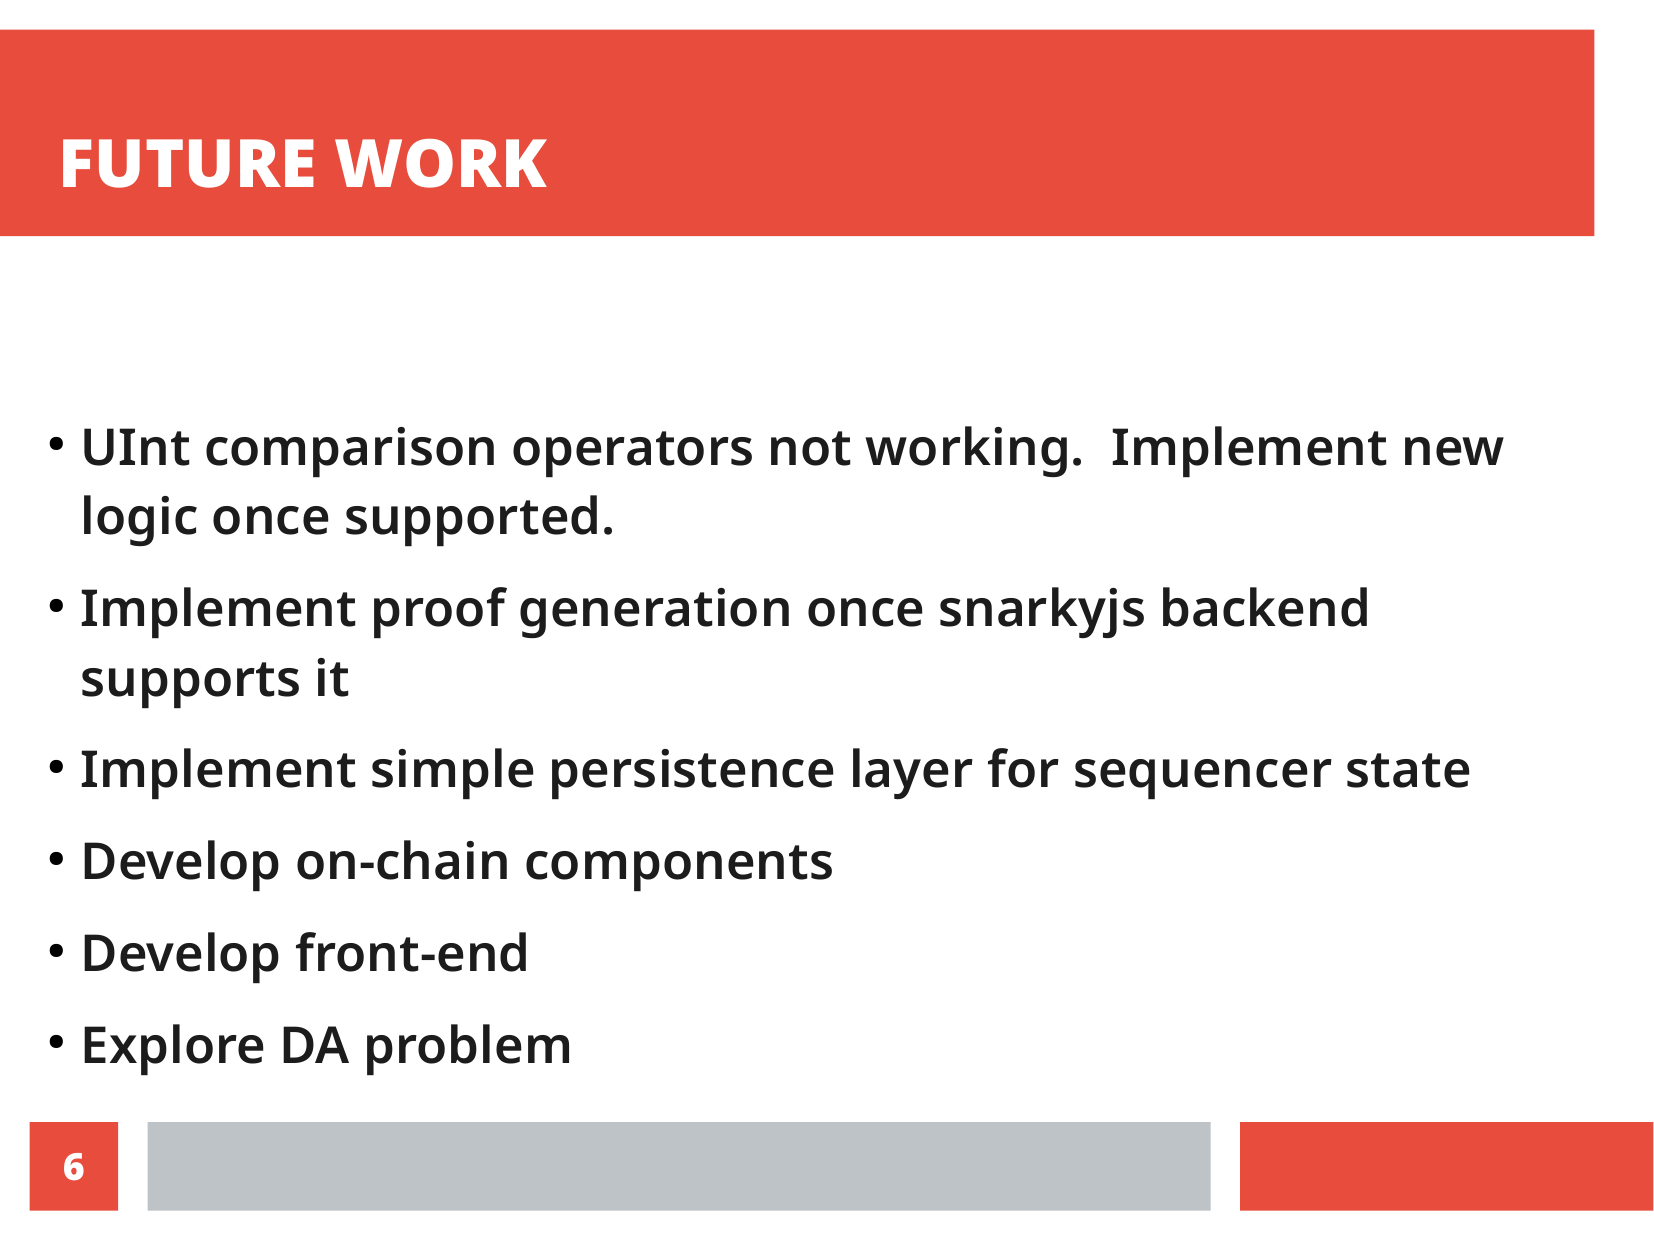

# FUTURE WORK
UInt comparison operators not working. Implement new logic once supported.
Implement proof generation once snarkyjs backend supports it
Implement simple persistence layer for sequencer state
Develop on-chain components
Develop front-end
Explore DA problem
6